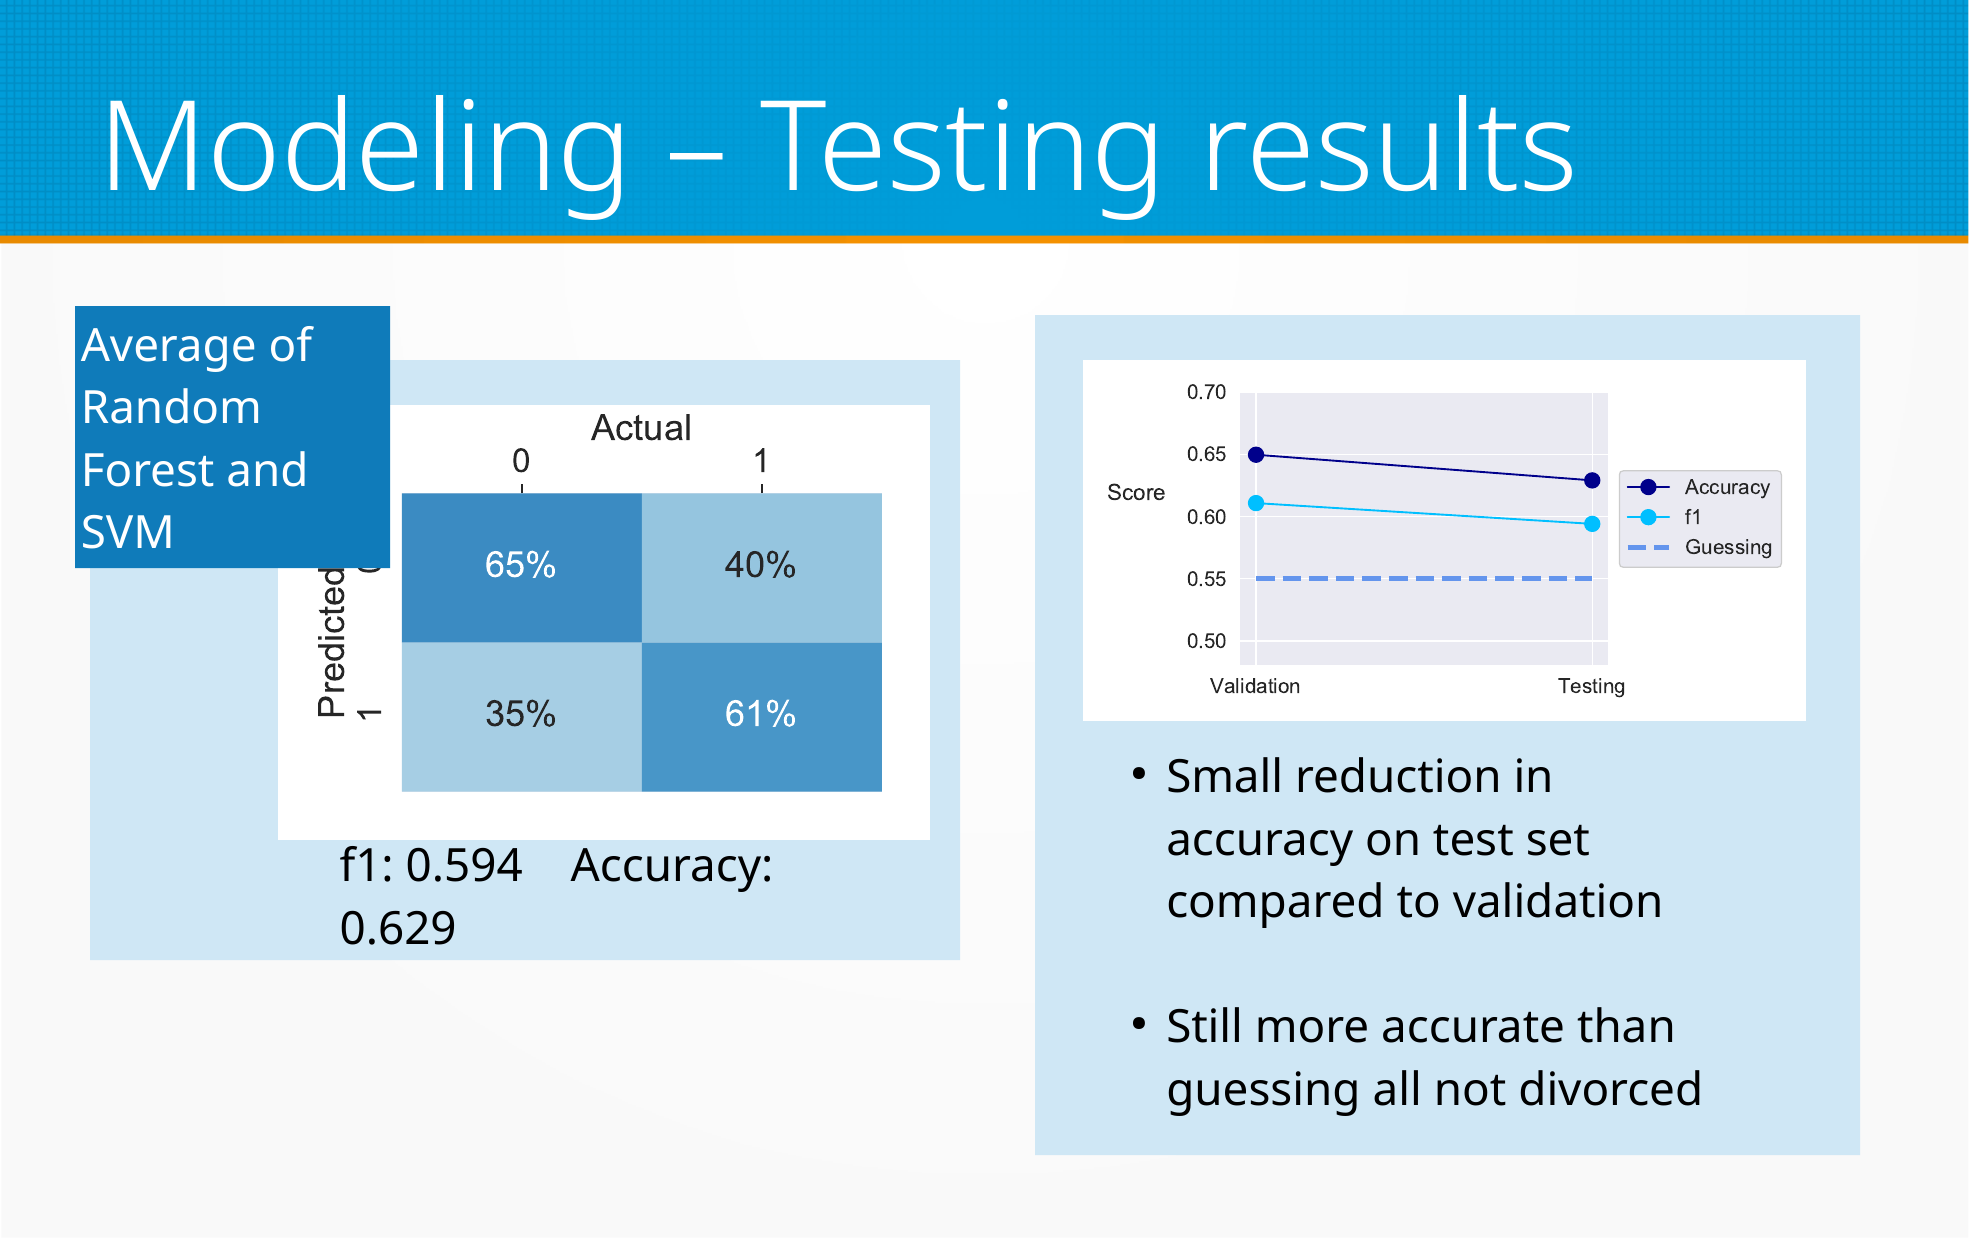

# Modeling – Testing results
Average of Random Forest and SVM
Small reduction in accuracy on test set compared to validation
Still more accurate than guessing all not divorced
f1: 0.594 Accuracy: 0.629